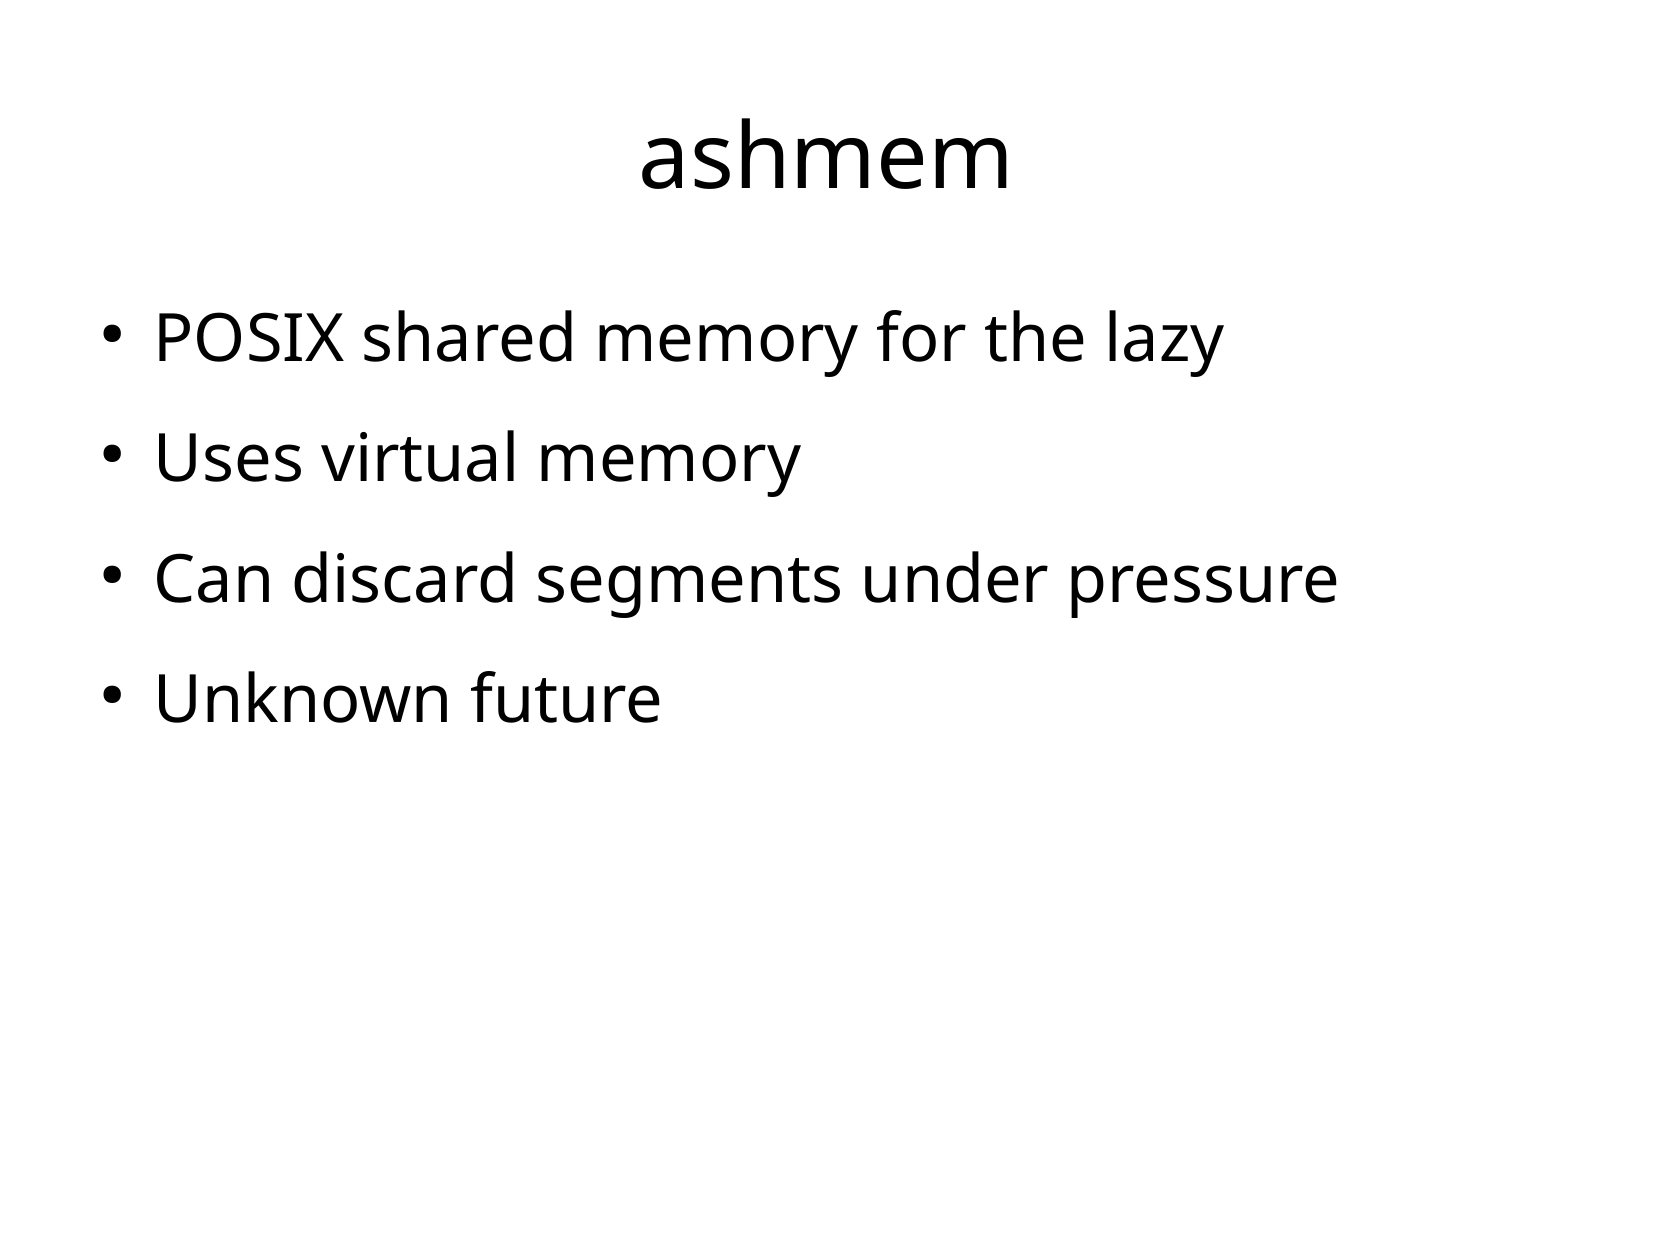

# ashmem
POSIX shared memory for the lazy
Uses virtual memory
Can discard segments under pressure
Unknown future